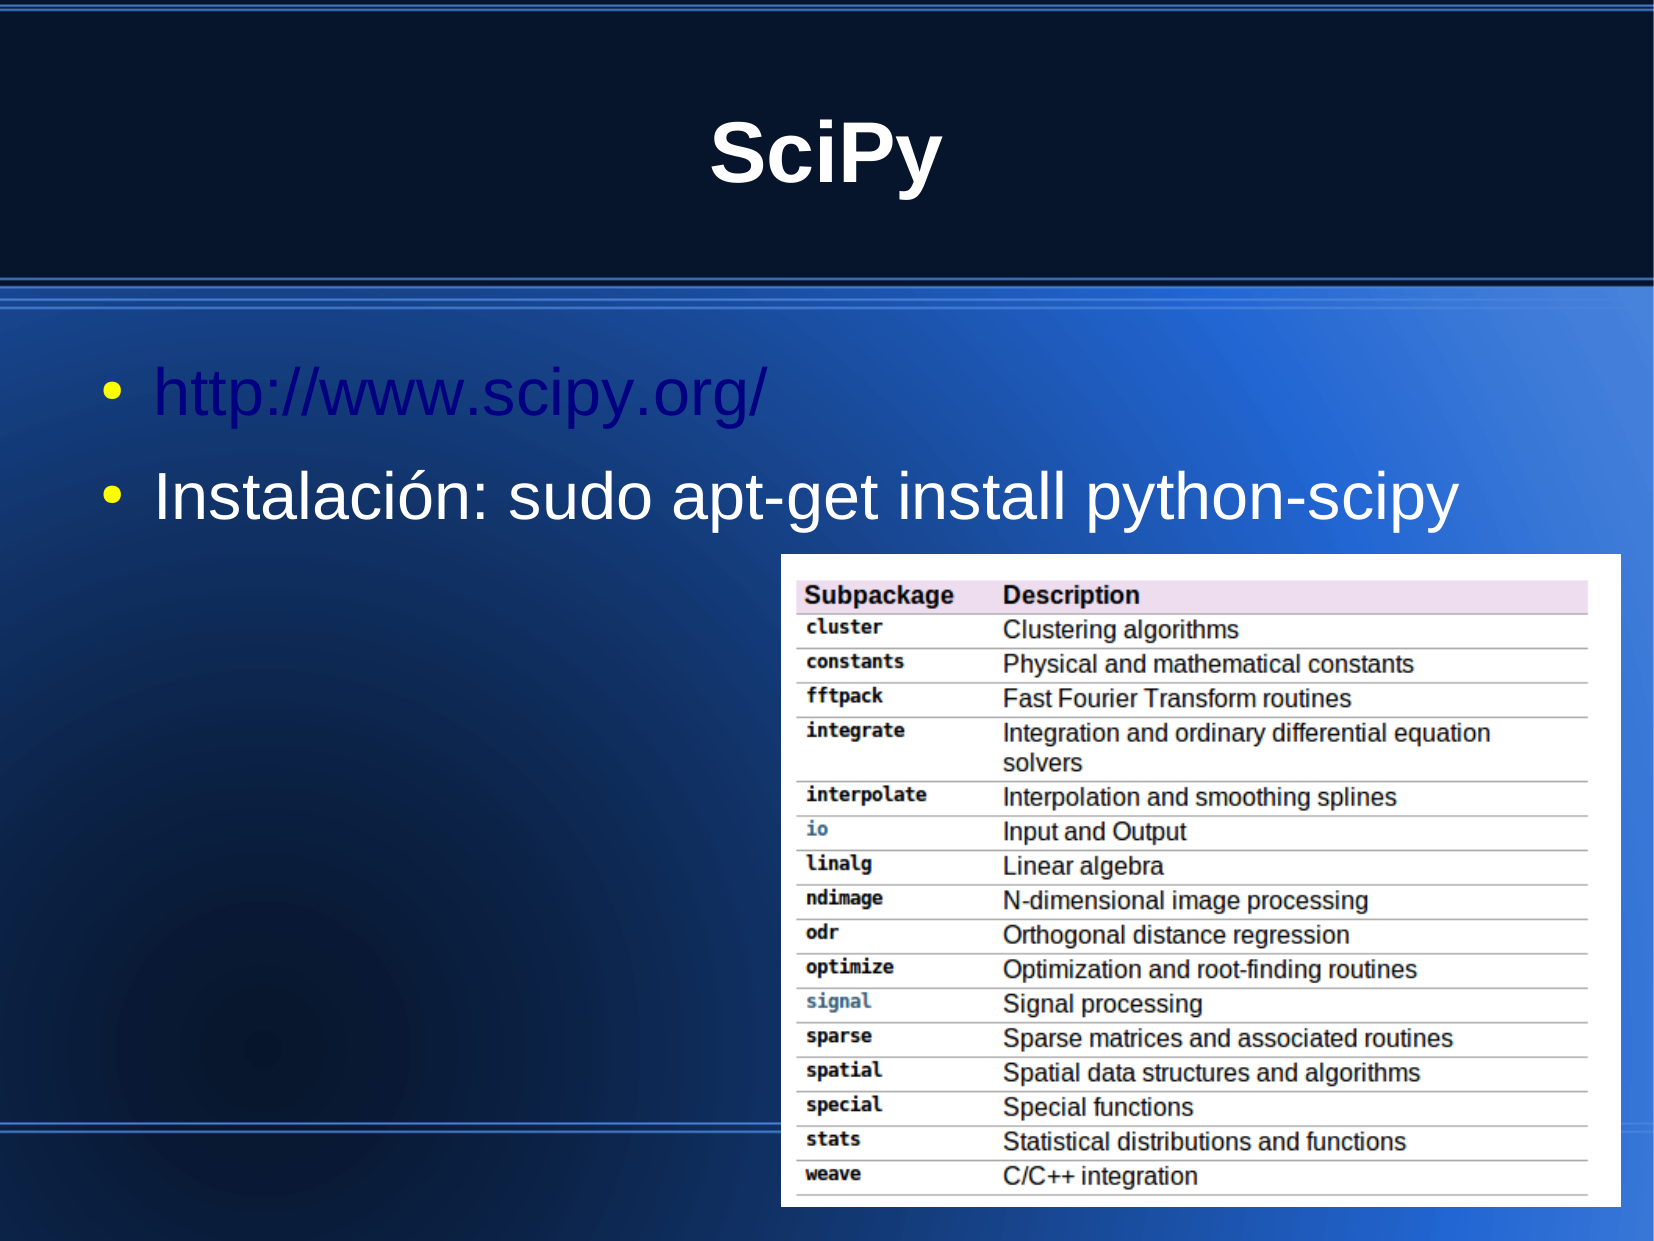

# SciPy
http://www.scipy.org/
Instalación: sudo apt-get install python-scipy